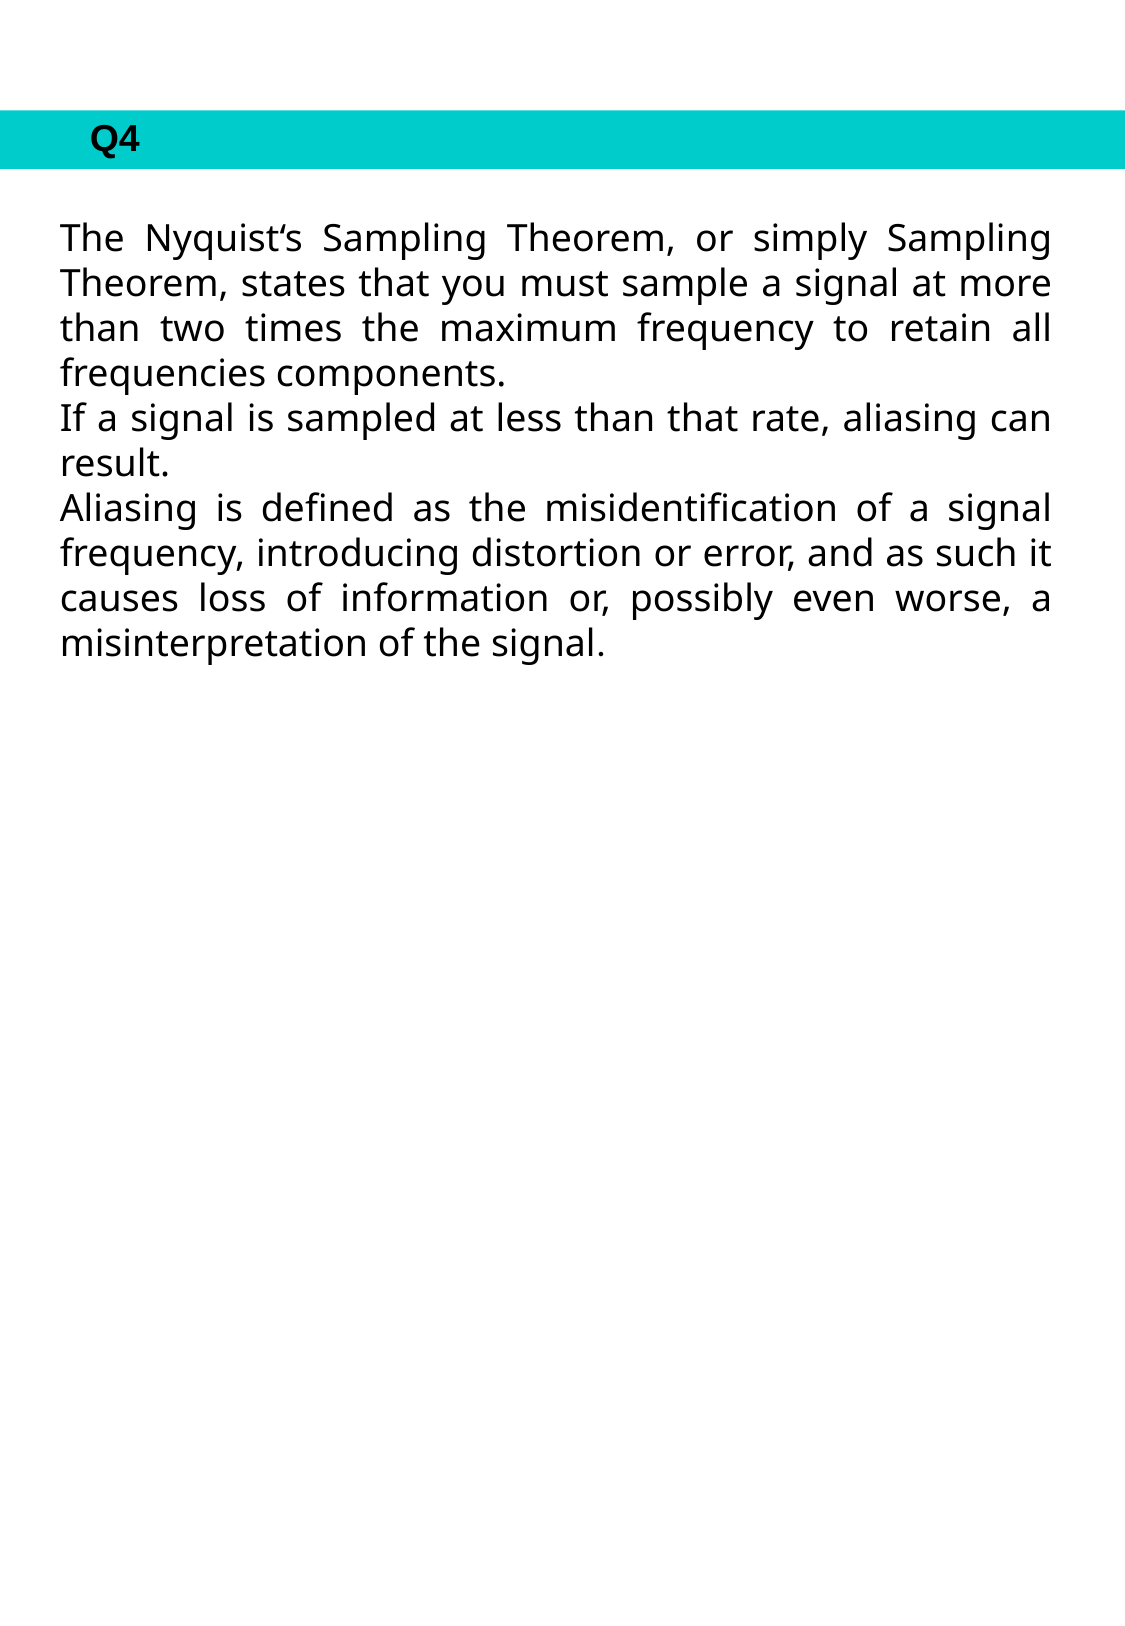

Q4
The Nyquist‘s Sampling Theorem, or simply Sampling Theorem, states that you must sample a signal at more than two times the maximum frequency to retain all frequencies components.
If a signal is sampled at less than that rate, aliasing can result.
Aliasing is defined as the misidentification of a signal frequency, introducing distortion or error, and as such it causes loss of information or, possibly even worse, a misinterpretation of the signal.